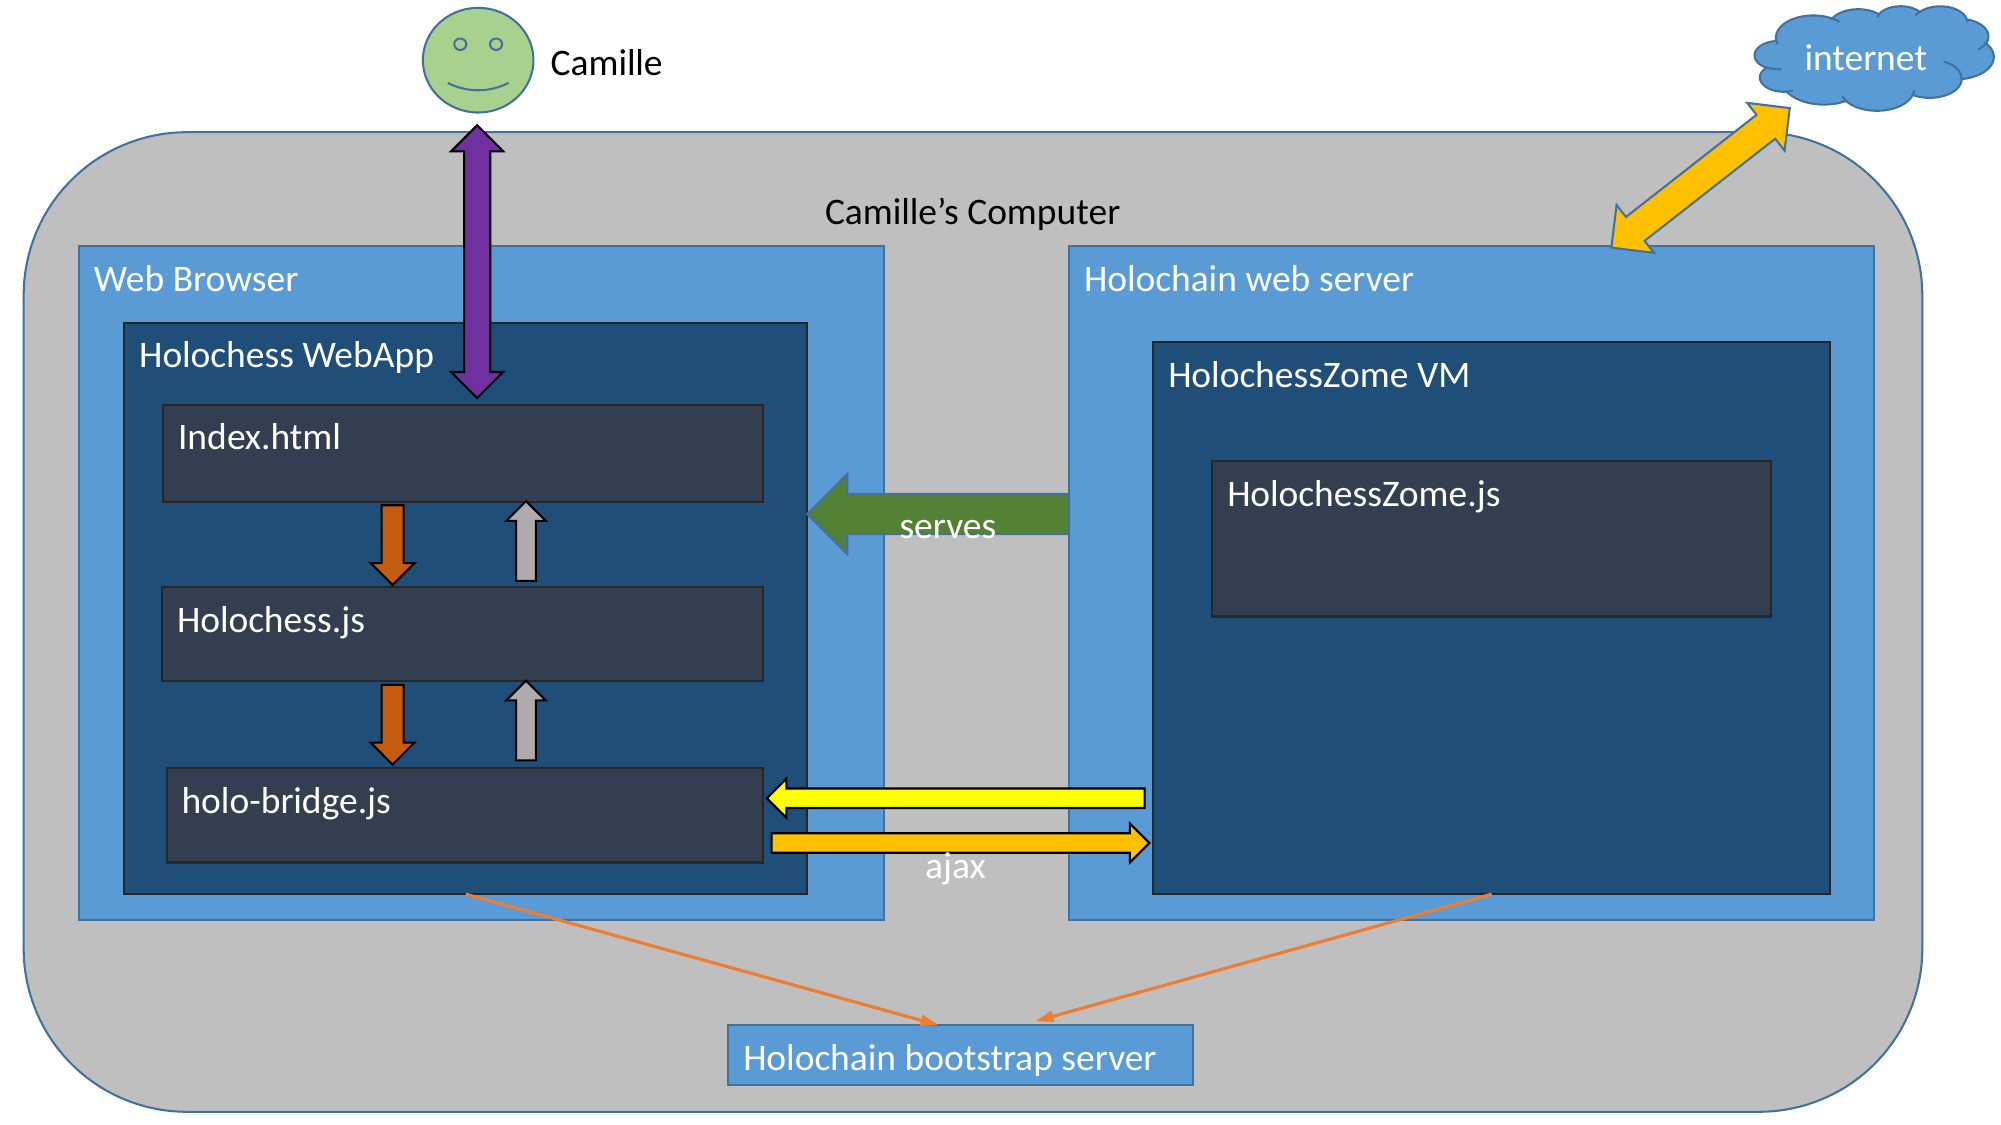

internet
Camille
Camille’s Computer
Web Browser
Holochain web server
Holochess WebApp
HolochessZome VM
Index.html
HolochessZome.js
serves
Holochess.js
holo-bridge.js
ajax
Holochain bootstrap server